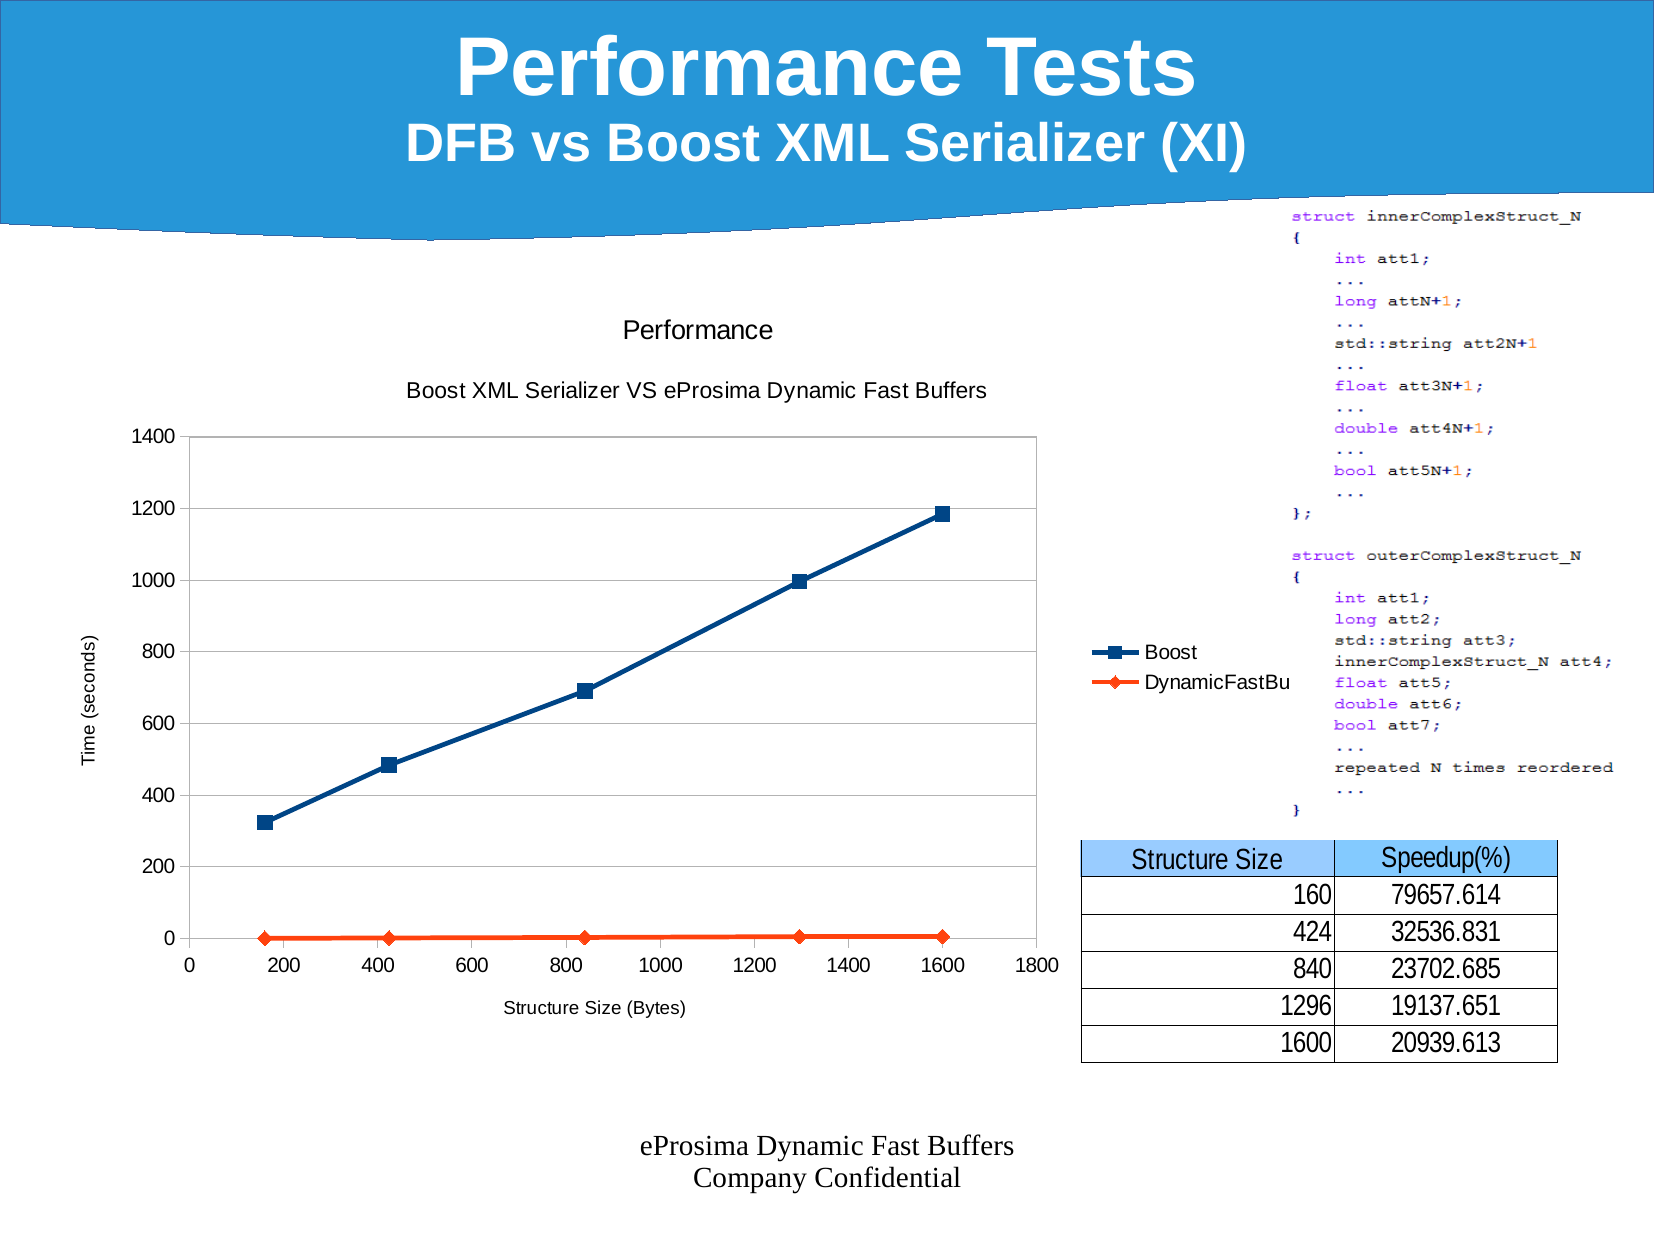

Performance Tests
DFB vs Boost XML Serializer (XI)
### Chart: Performance
Boost XML Serializer VS eProsima Dynamic Fast Buffers
| Category | Boost | DynamicFastBuffers |
|---|---|---|
eProsima Dynamic Fast Buffers